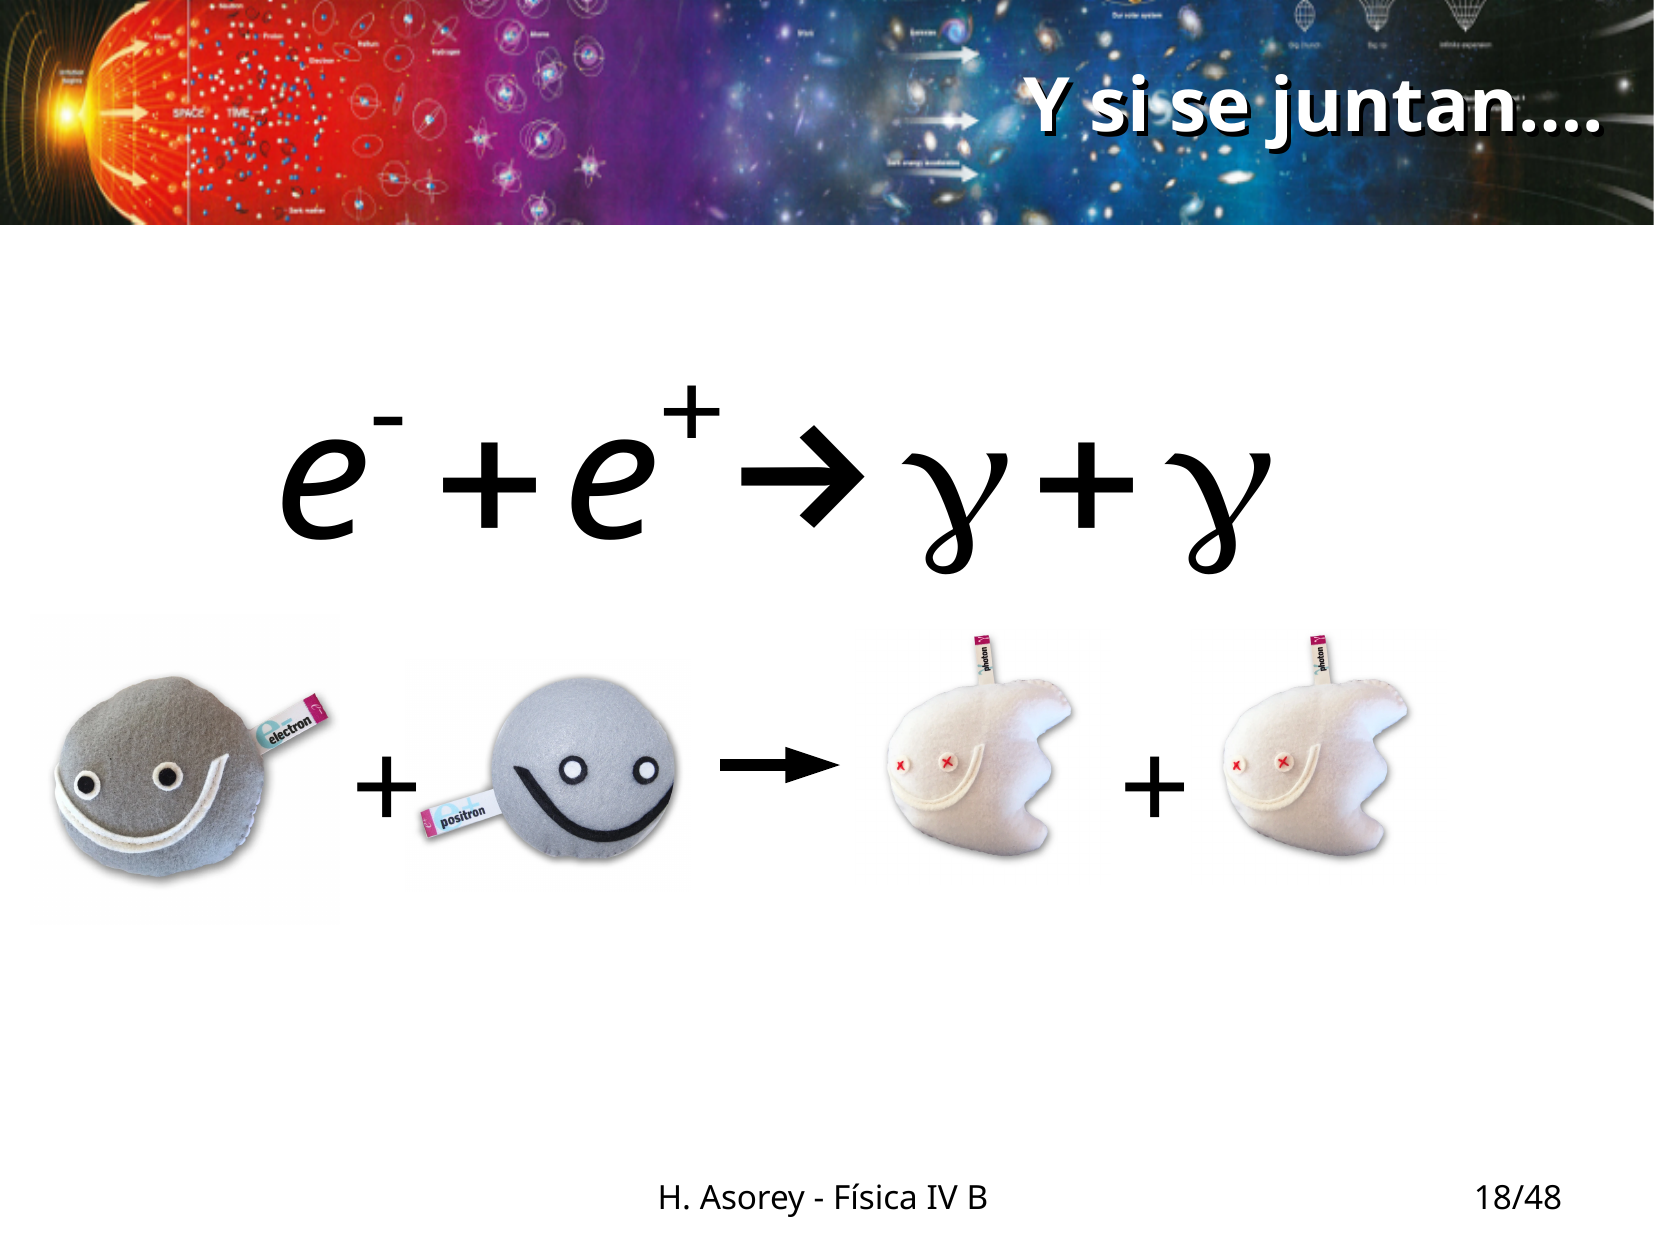

# Y si se juntan….
+
+
H. Asorey - Física IV B
18